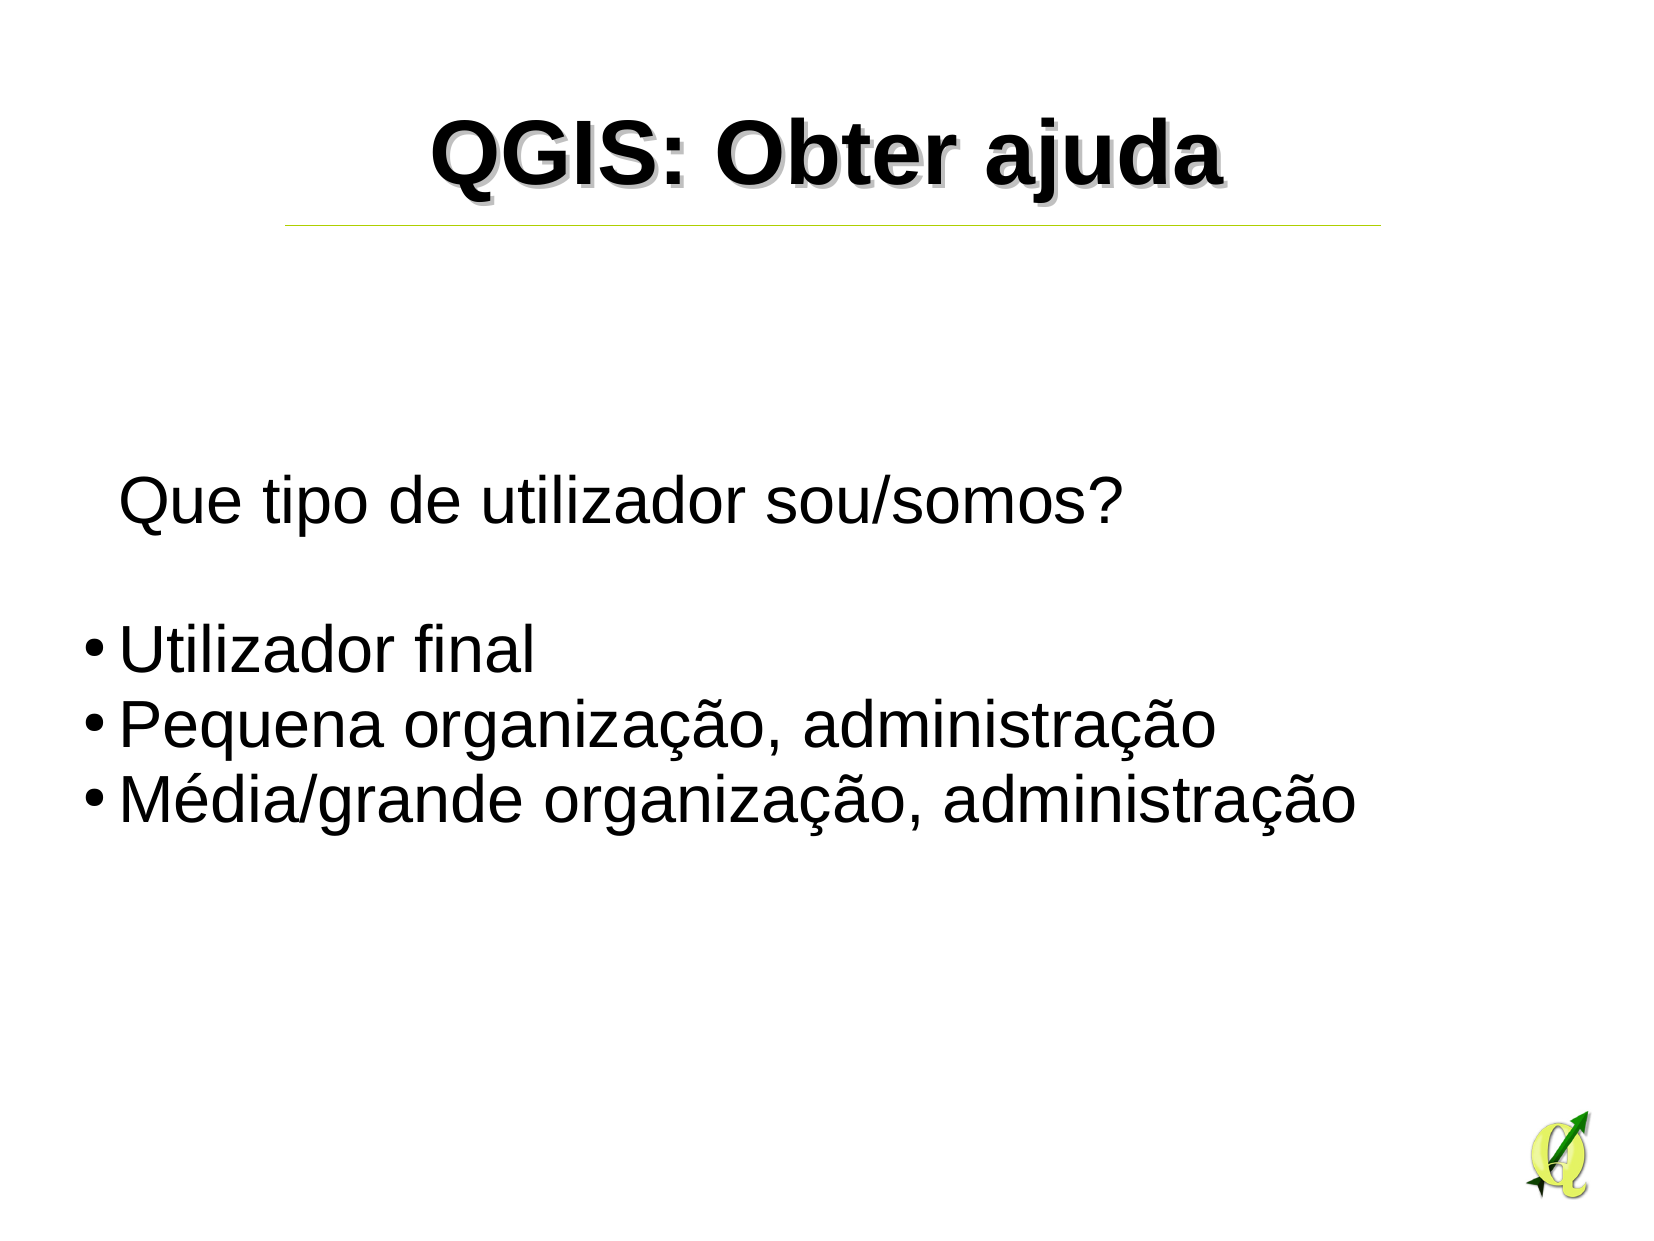

# QGIS: Obter ajuda
Que tipo de utilizador sou/somos?
Utilizador final
Pequena organização, administração
Média/grande organização, administração